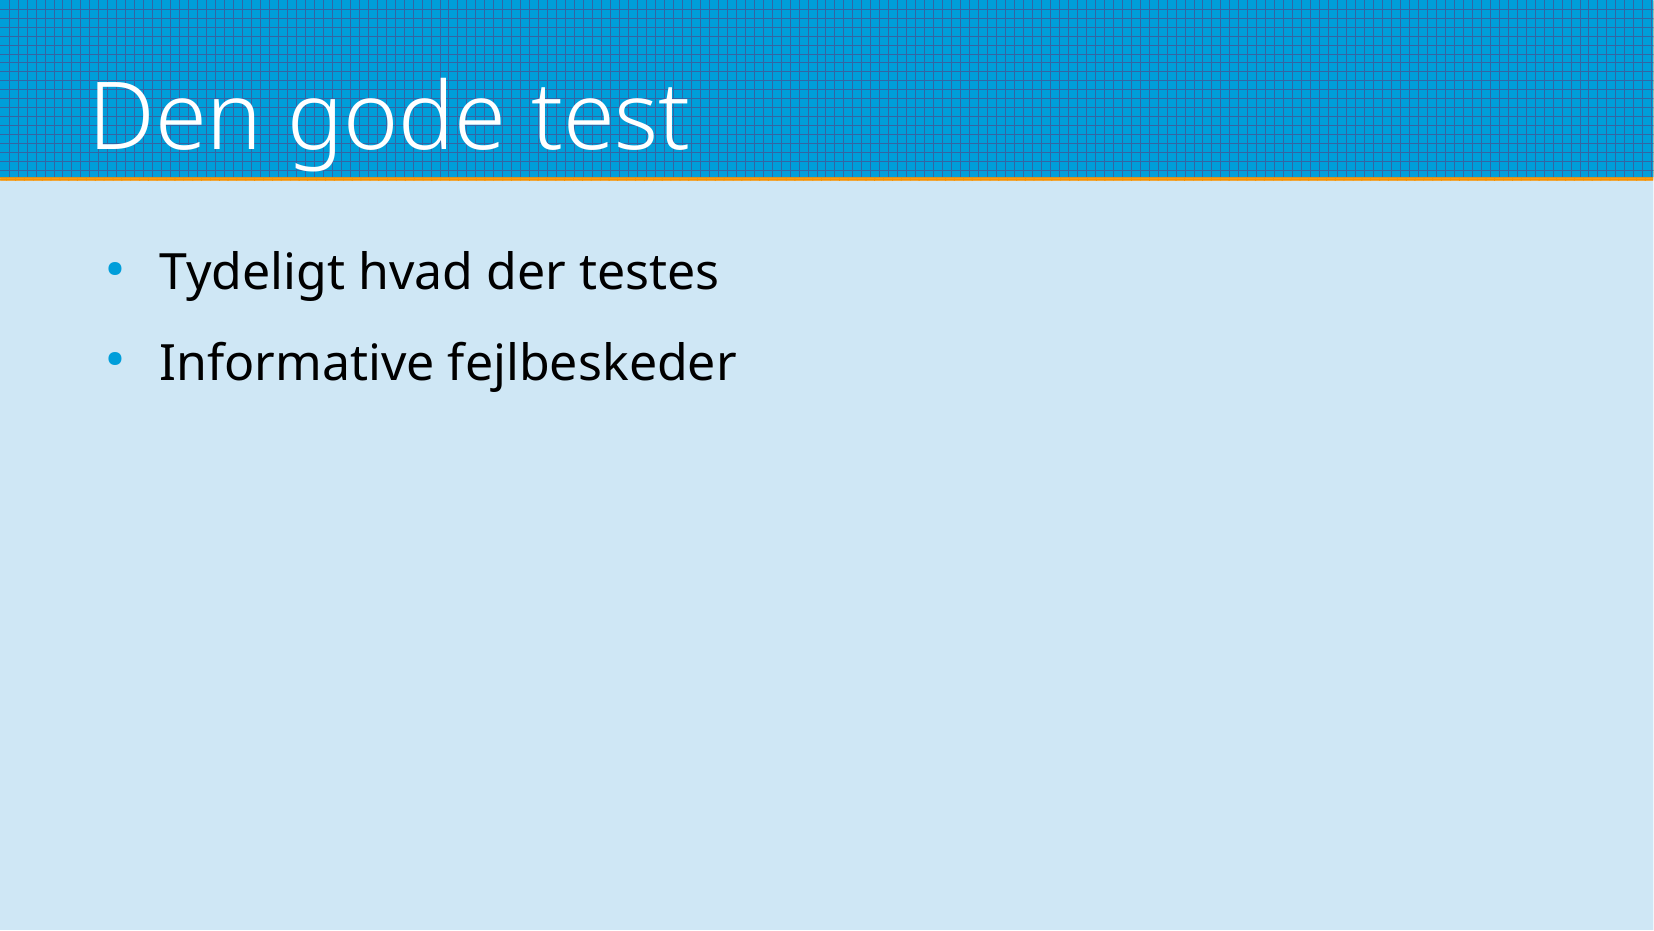

# Den gode test
Tydeligt hvad der testes
Informative fejlbeskeder